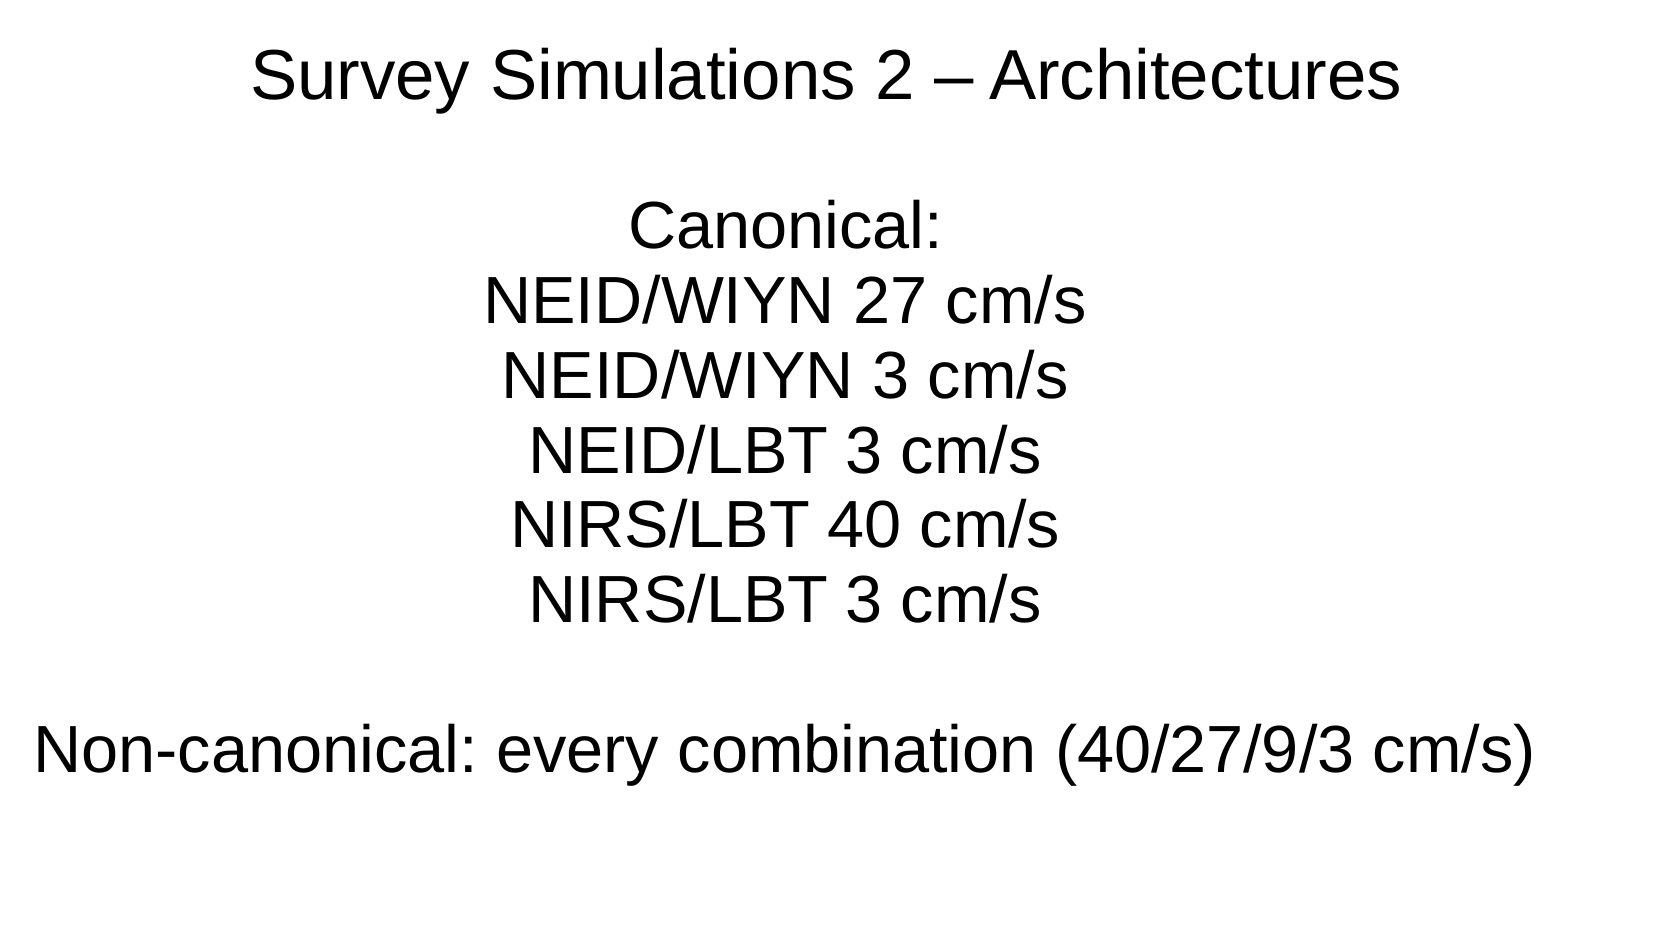

# Survey Simulations 2 – Architectures
Canonical:
NEID/WIYN 27 cm/s
NEID/WIYN 3 cm/s
NEID/LBT 3 cm/s
NIRS/LBT 40 cm/s
NIRS/LBT 3 cm/s
Non-canonical: every combination (40/27/9/3 cm/s)